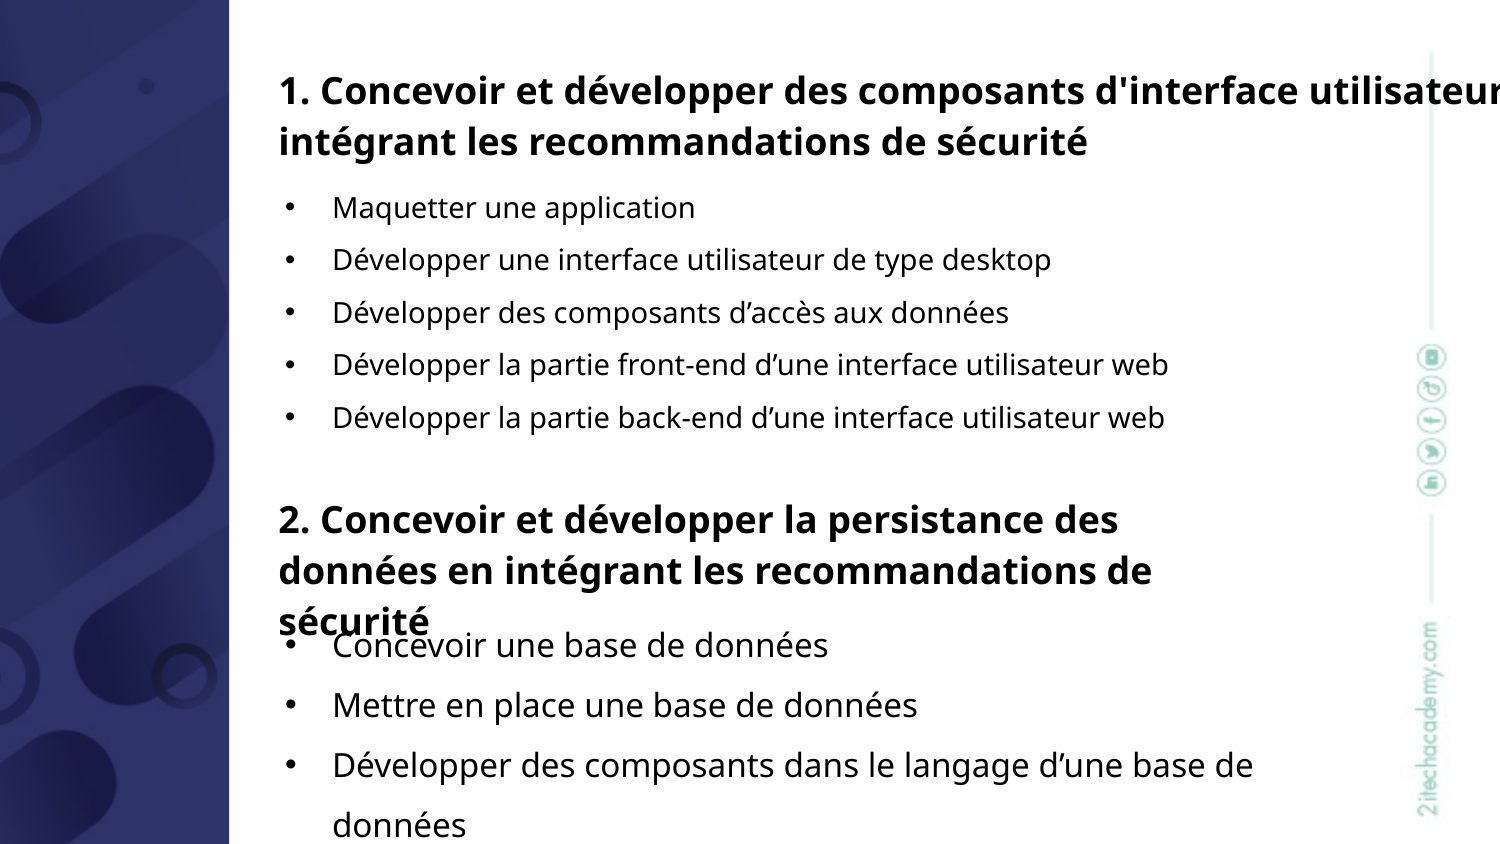

| 1. Concevoir et développer des composants d'interface utilisateur en intégrant les recommandations de sécurité |
| --- |
Maquetter une application
Développer une interface utilisateur de type desktop
Développer des composants d’accès aux données
Développer la partie front-end d’une interface utilisateur web
Développer la partie back-end d’une interface utilisateur web
| 2. Concevoir et développer la persistance des données en intégrant les recommandations de sécurité |
| --- |
Concevoir une base de données
Mettre en place une base de données
Développer des composants dans le langage d’une base de données